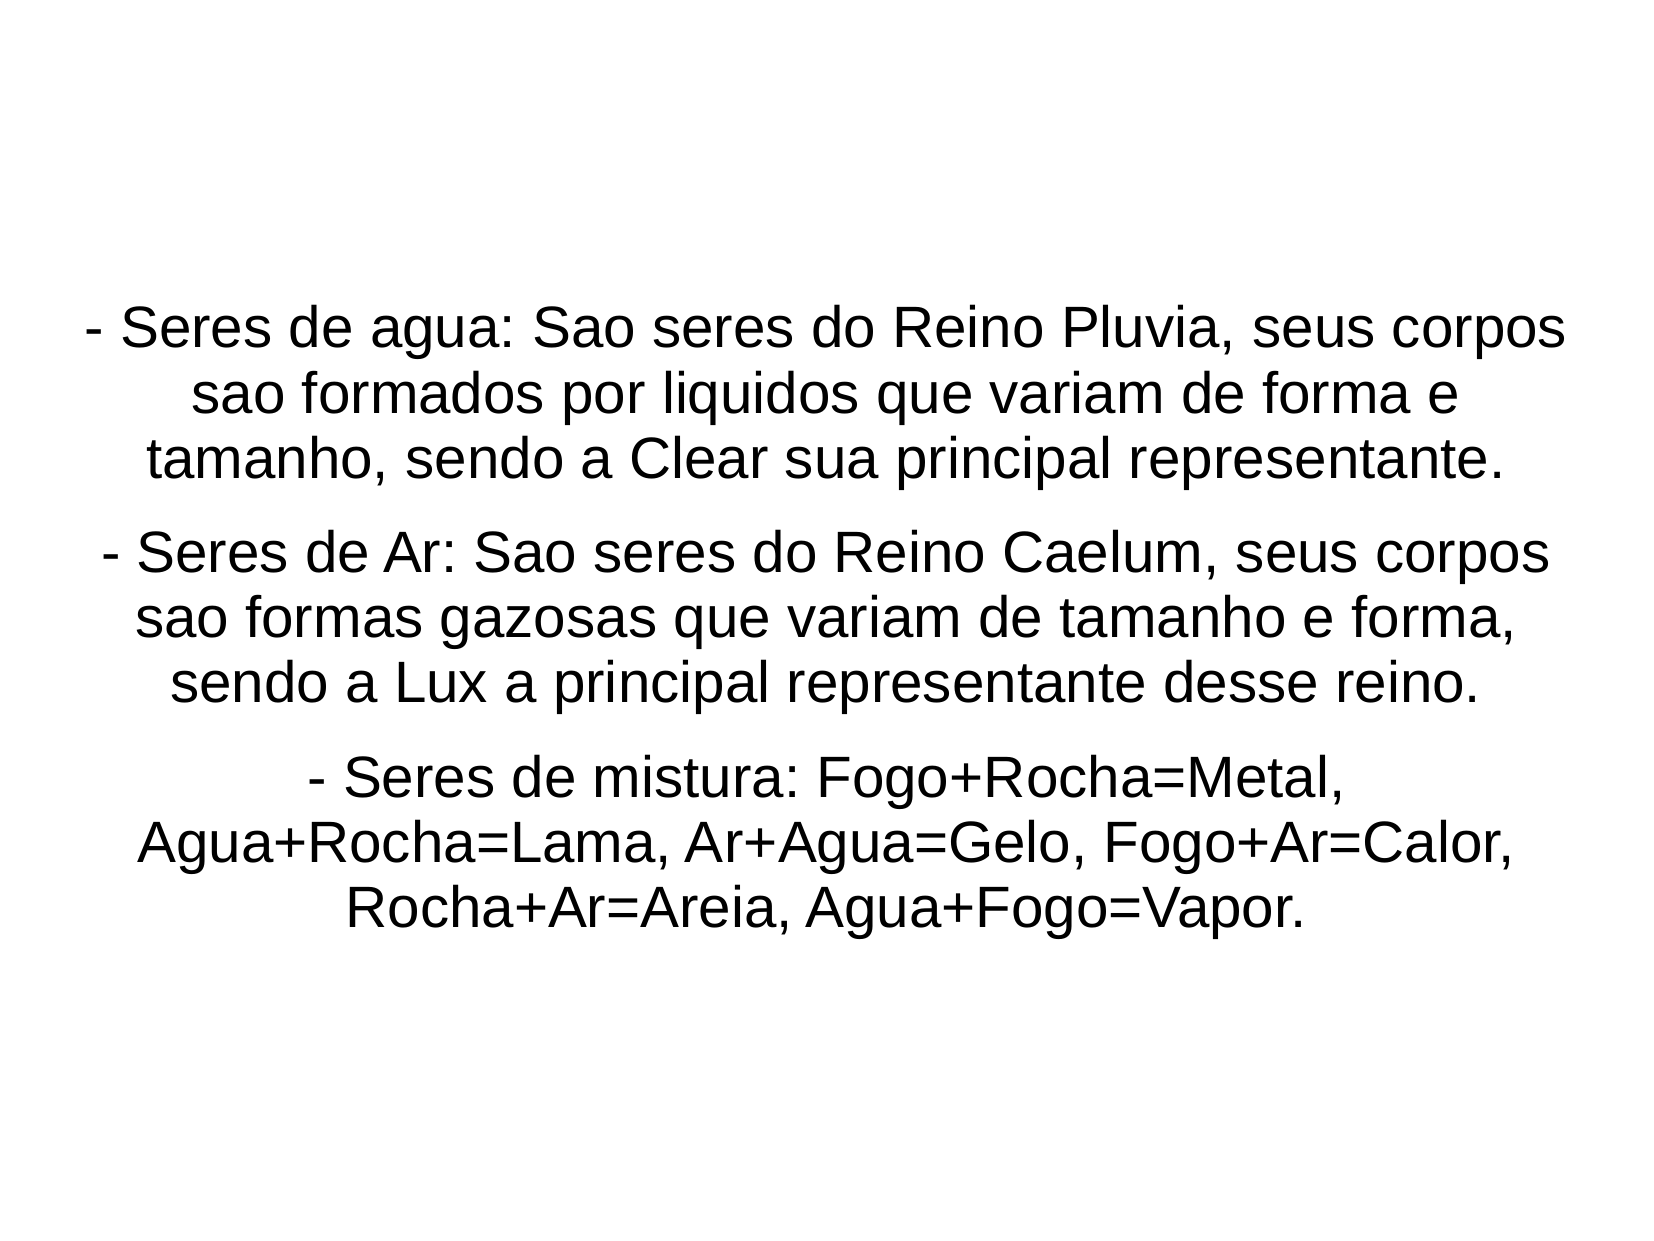

# - Seres de agua: Sao seres do Reino Pluvia, seus corpos sao formados por liquidos que variam de forma e tamanho, sendo a Clear sua principal representante.
- Seres de Ar: Sao seres do Reino Caelum, seus corpos sao formas gazosas que variam de tamanho e forma, sendo a Lux a principal representante desse reino.
- Seres de mistura: Fogo+Rocha=Metal, Agua+Rocha=Lama, Ar+Agua=Gelo, Fogo+Ar=Calor, Rocha+Ar=Areia, Agua+Fogo=Vapor.